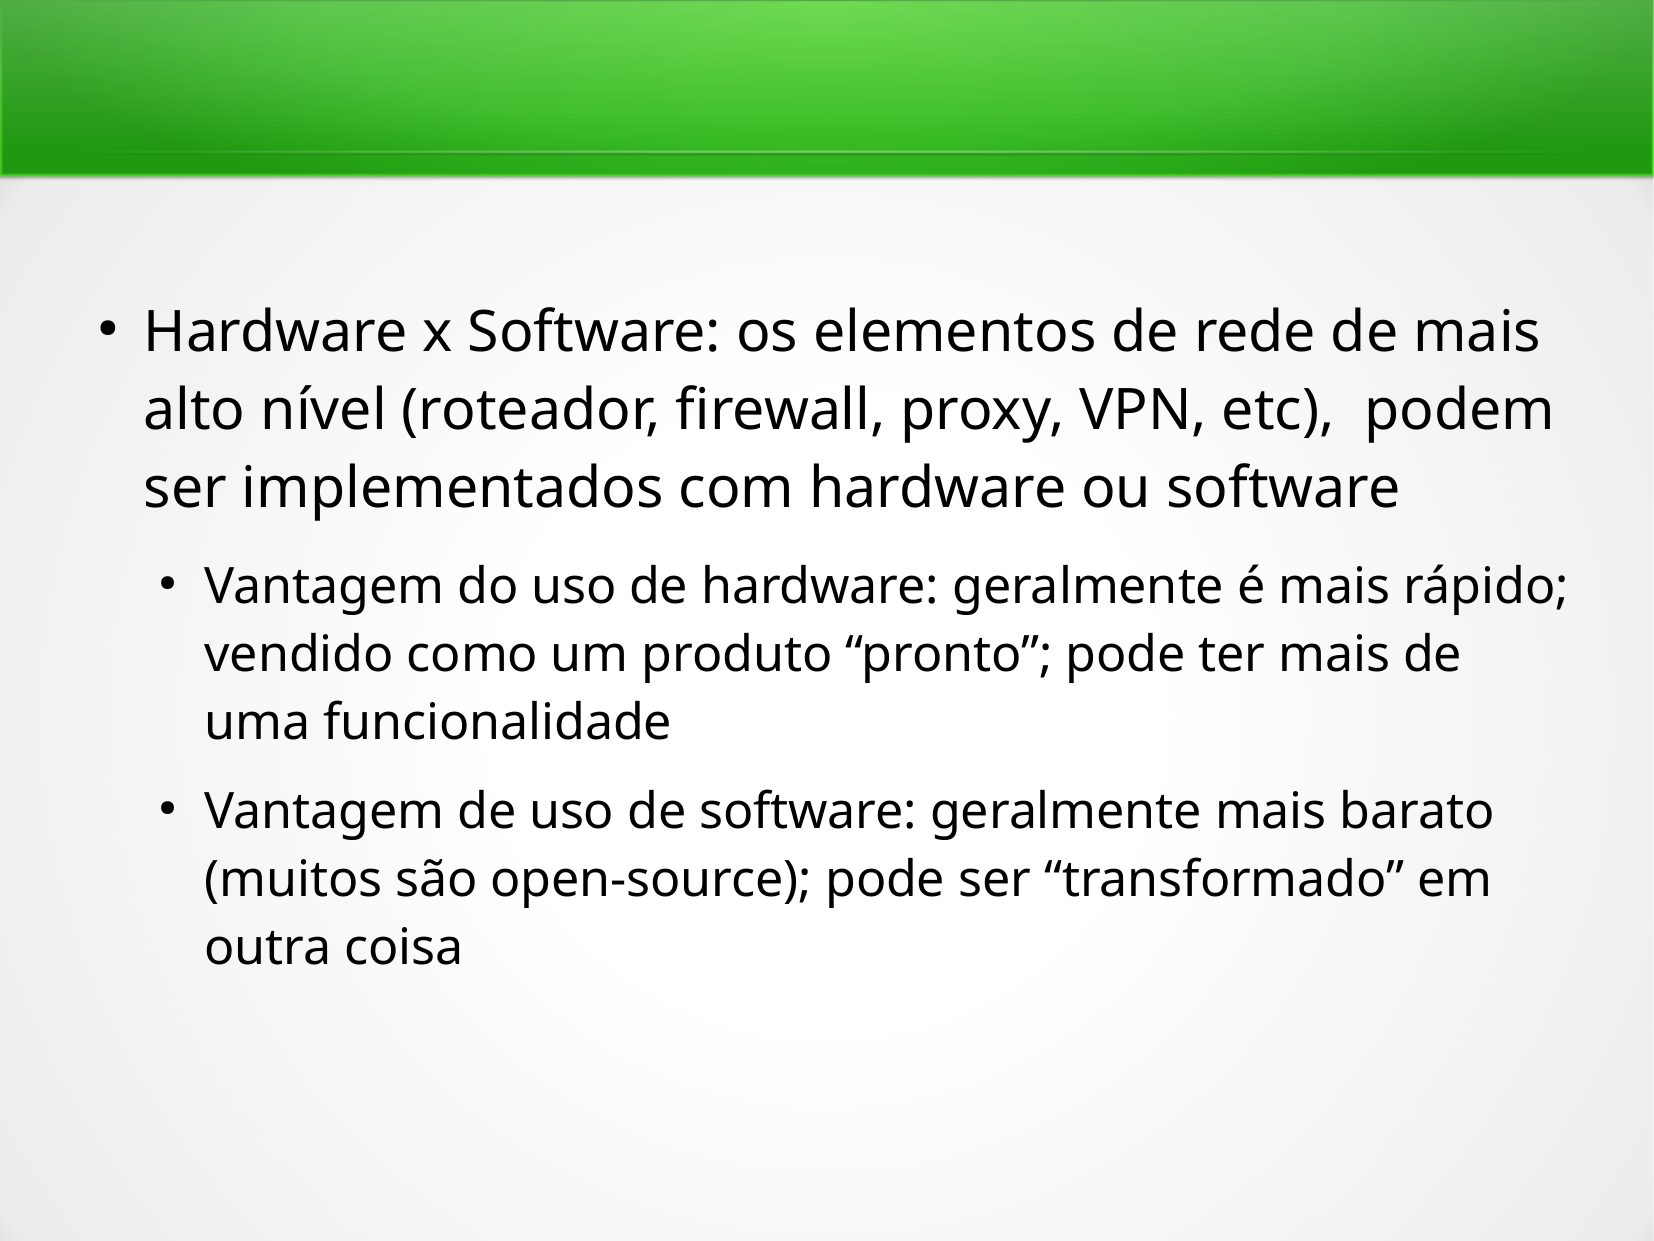

#
Hardware x Software: os elementos de rede de mais alto nível (roteador, firewall, proxy, VPN, etc), podem ser implementados com hardware ou software
Vantagem do uso de hardware: geralmente é mais rápido; vendido como um produto “pronto”; pode ter mais de uma funcionalidade
Vantagem de uso de software: geralmente mais barato (muitos são open-source); pode ser “transformado” em outra coisa